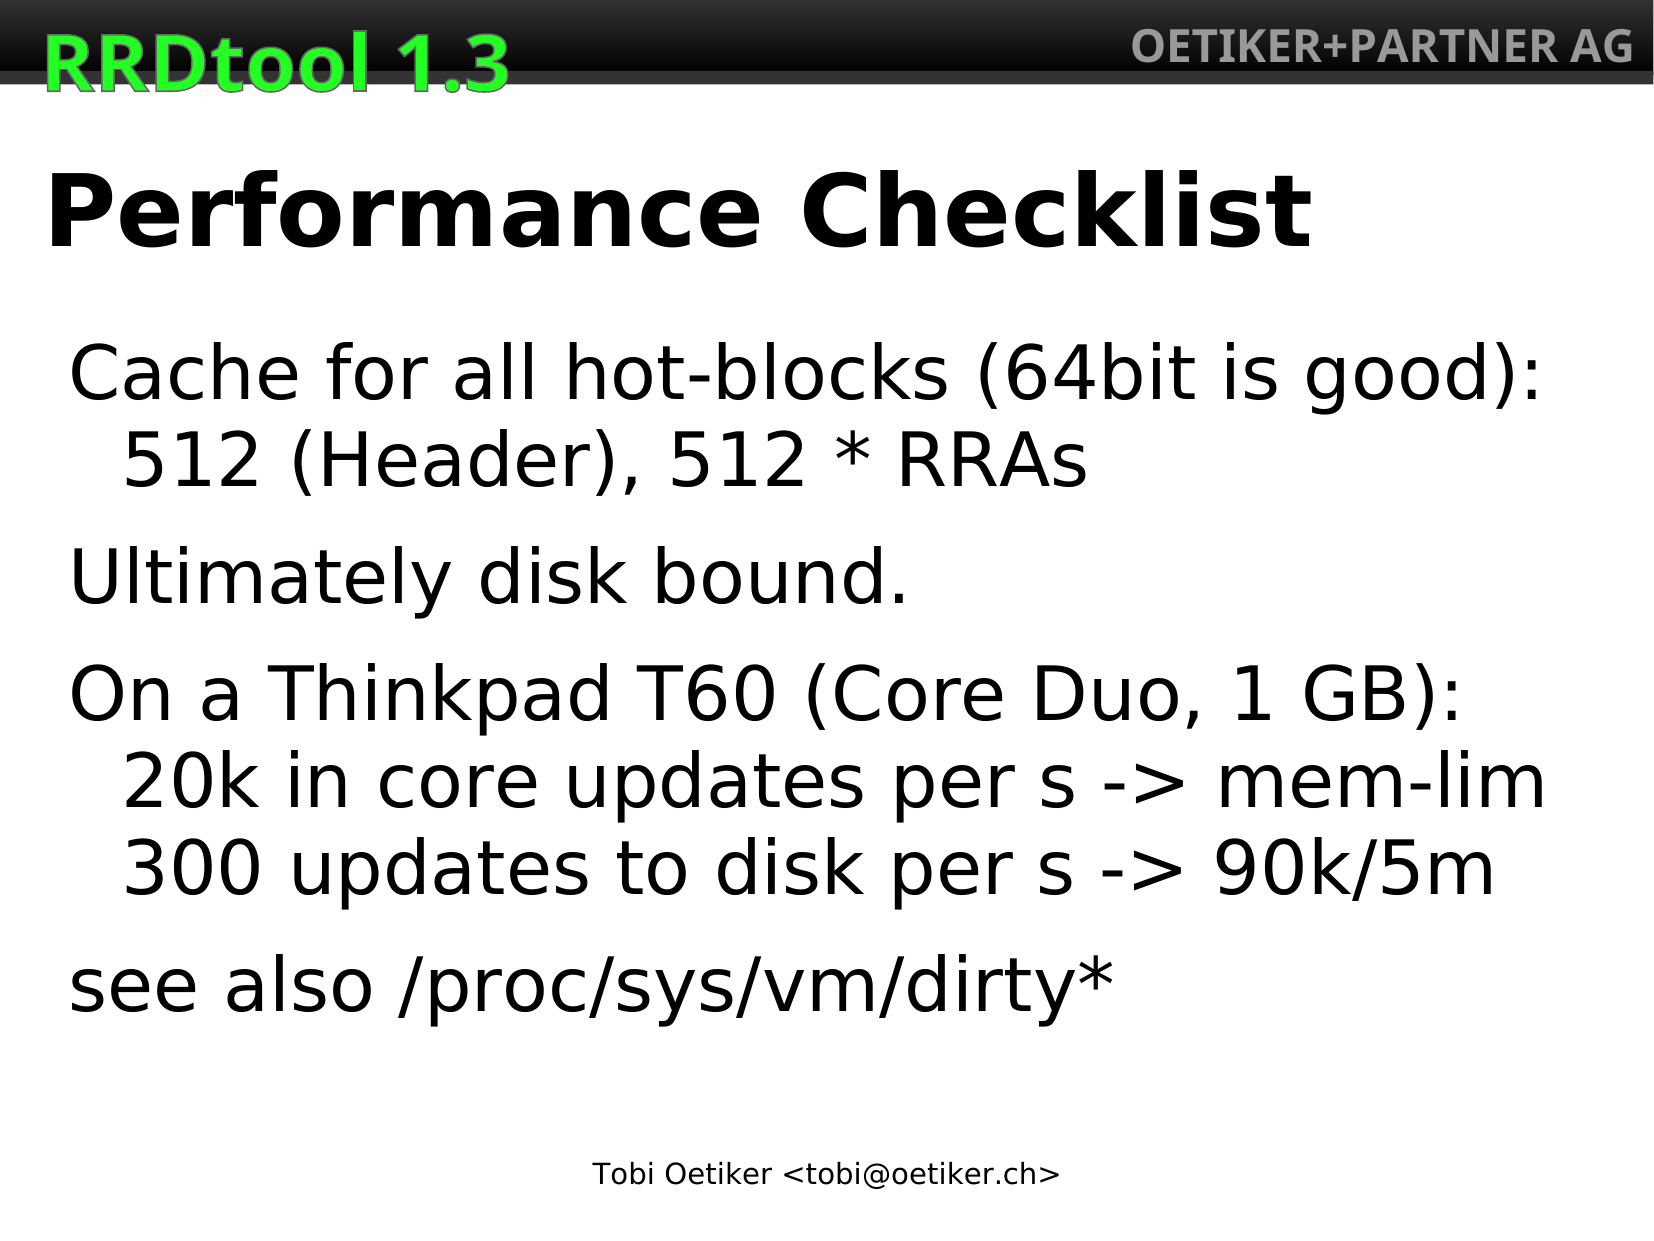

# Performance Checklist
Cache for all hot-blocks (64bit is good): 512 (Header), 512 * RRAs
Ultimately disk bound.
On a Thinkpad T60 (Core Duo, 1 GB):
20k in core updates per s -> mem-lim
300 updates to disk per s -> 90k/5m
see also /proc/sys/vm/dirty*